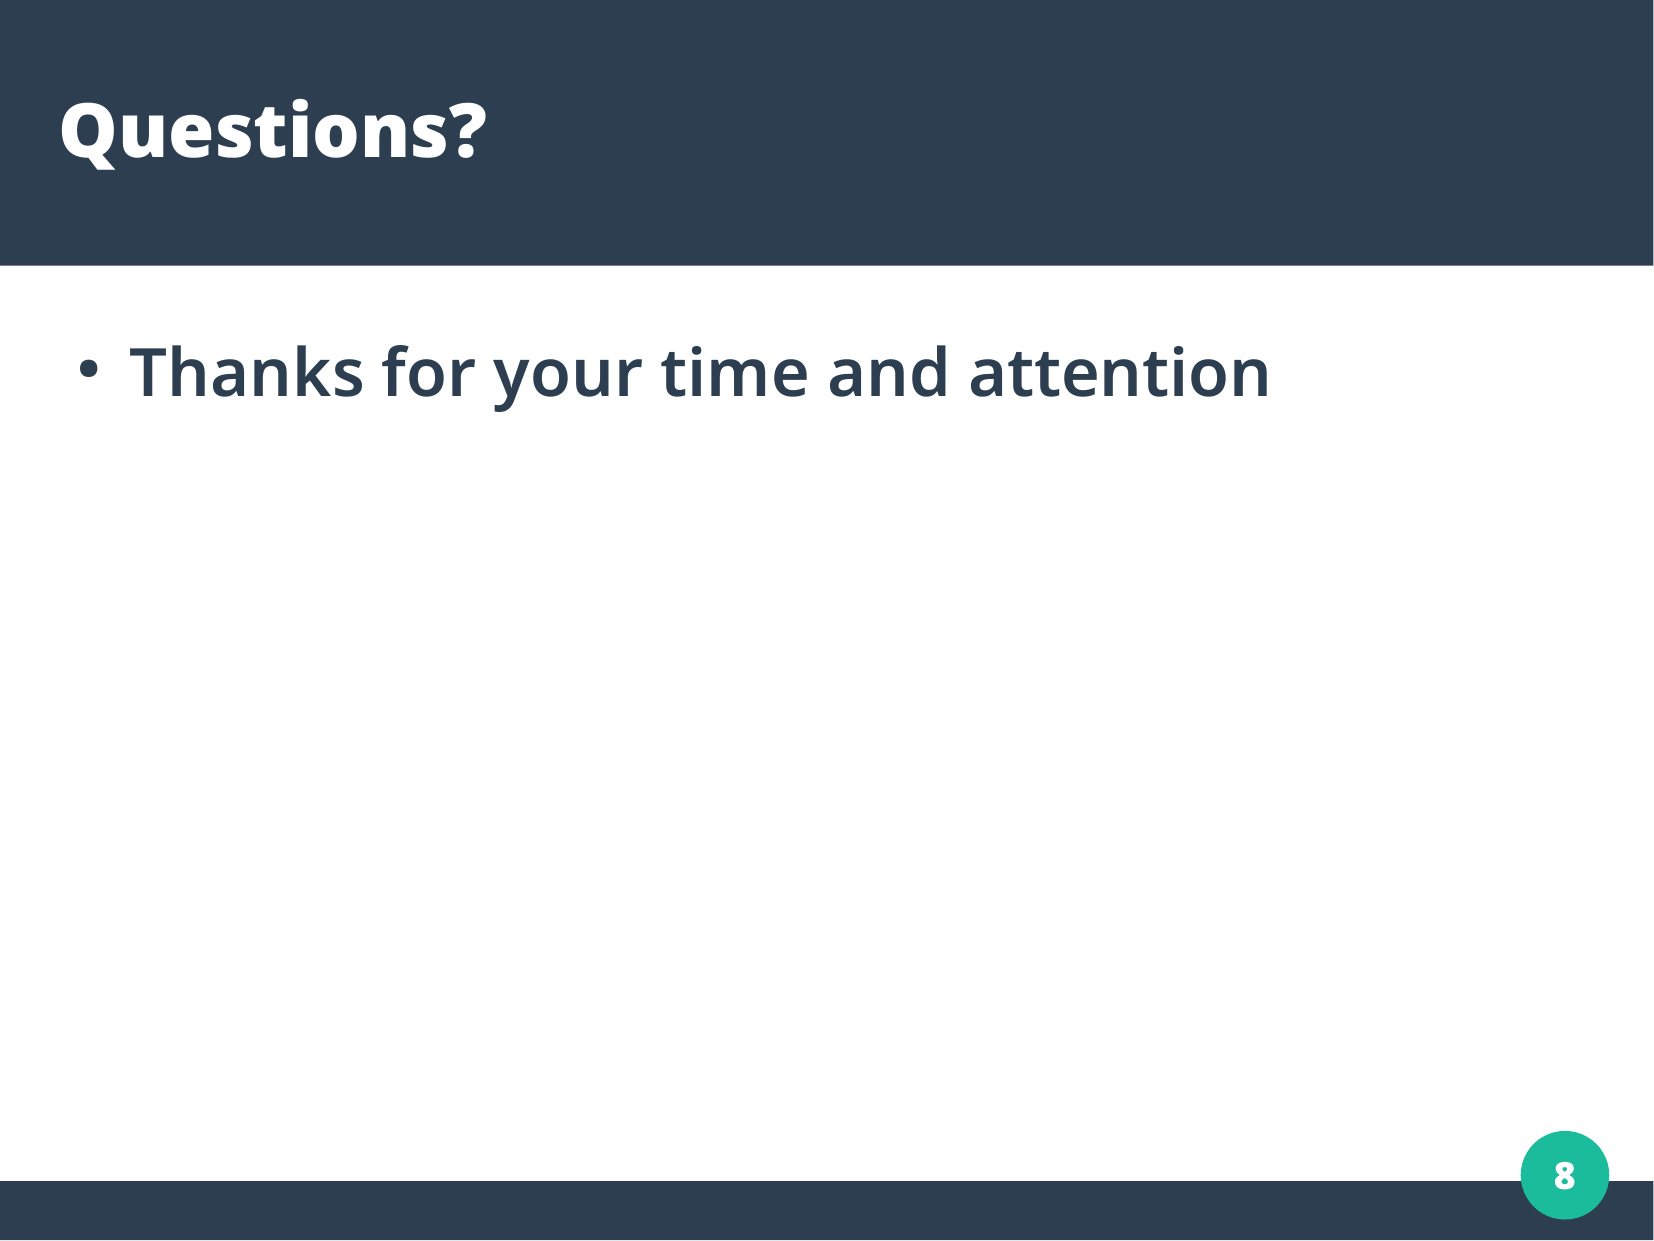

# Questions?
Thanks for your time and attention
8